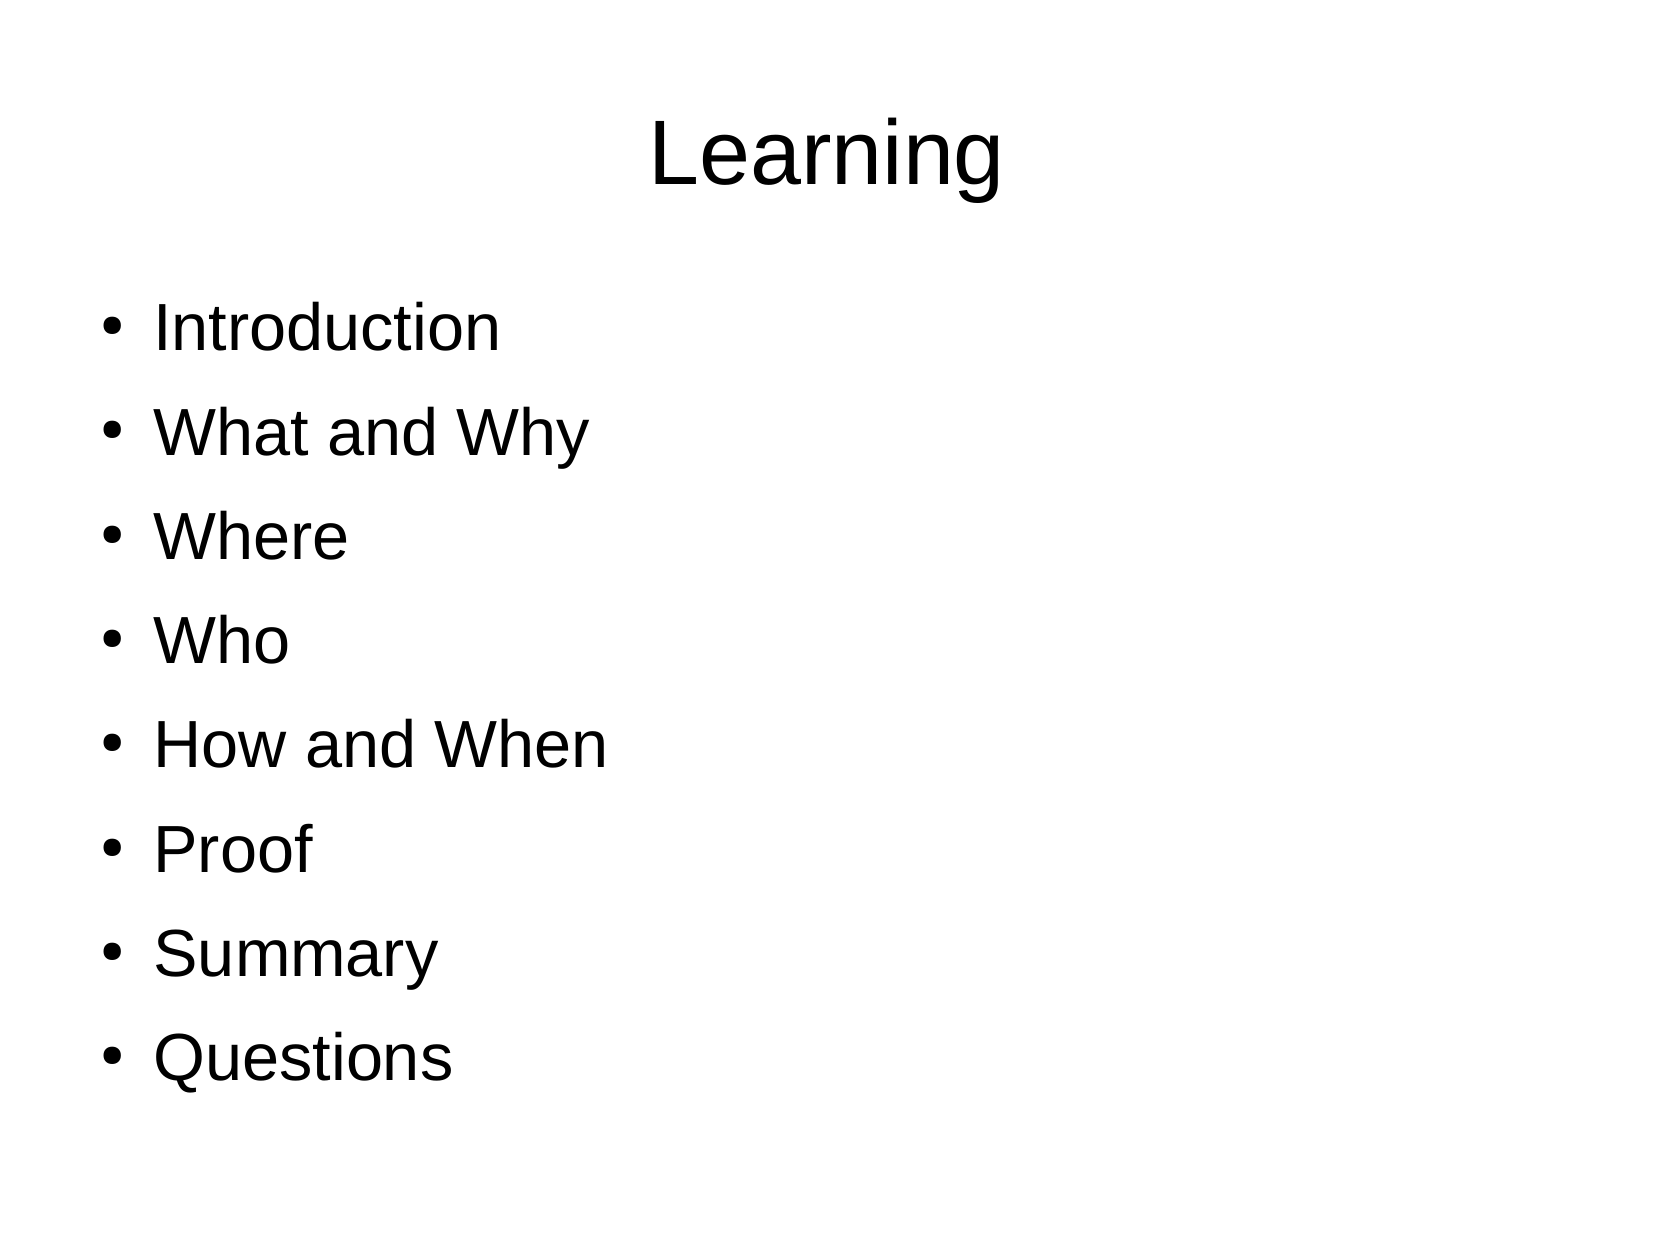

# Learning
Introduction
What and Why
Where
Who
How and When
Proof
Summary
Questions